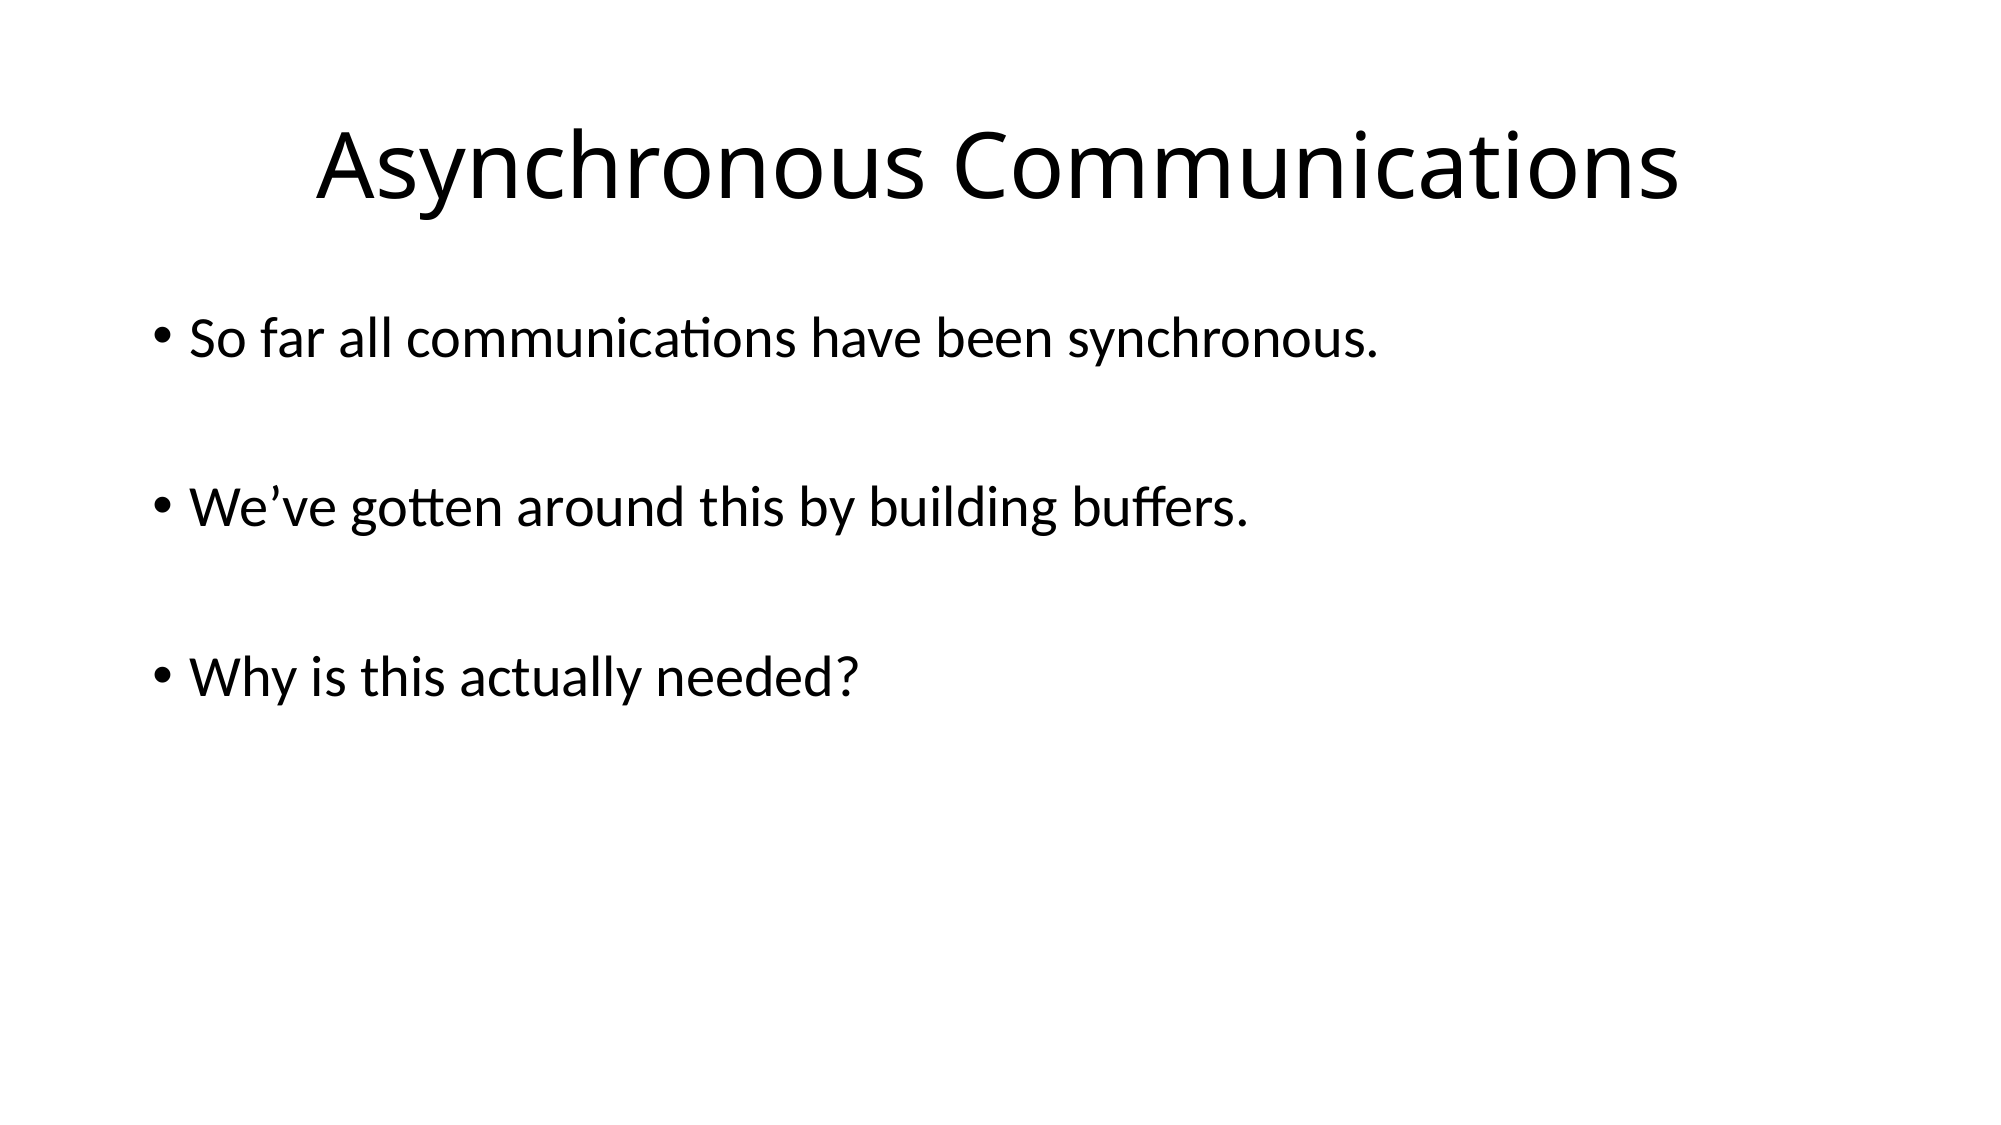

# Asynchronous Communications
So far all communications have been synchronous.
We’ve gotten around this by building buffers.
Why is this actually needed?